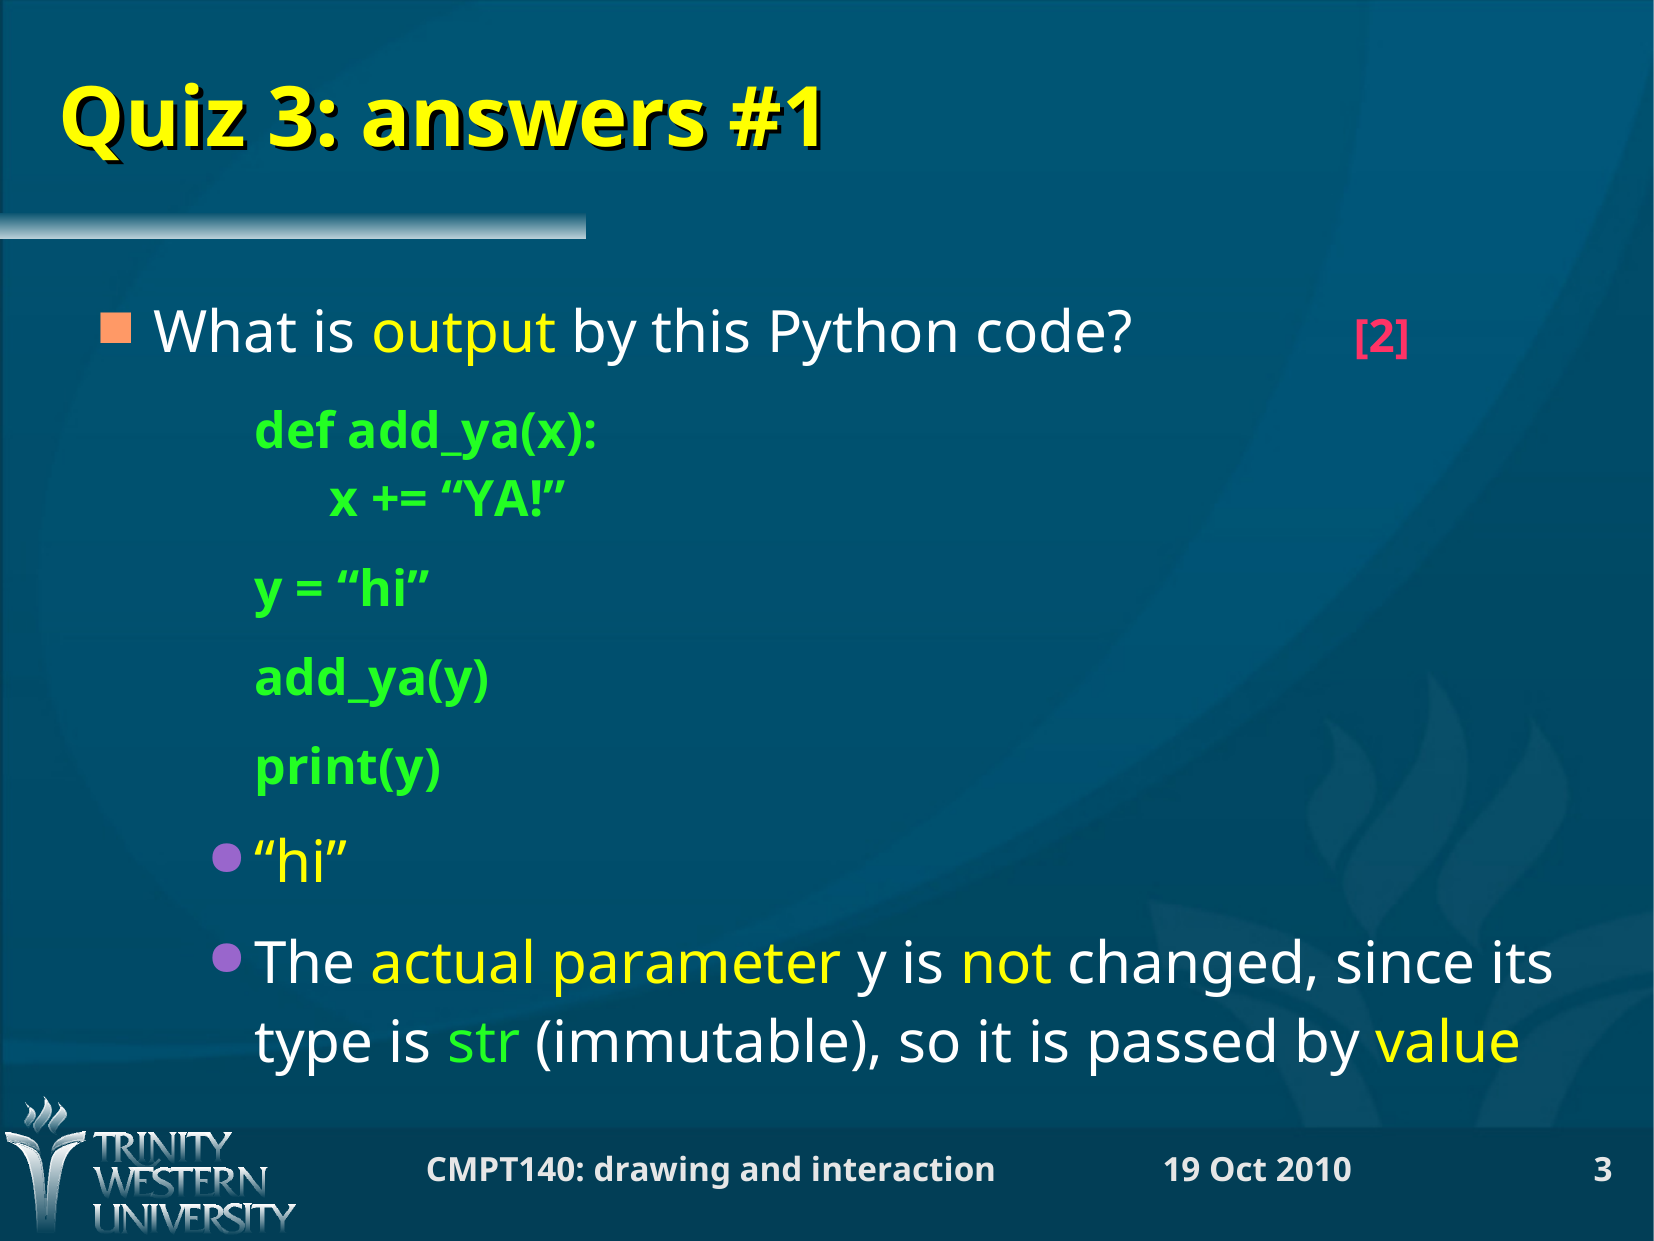

# Quiz 3: answers #1
What is output by this Python code?			[2]
def add_ya(x):
	x += “YA!”
y = “hi”
add_ya(y)
print(y)
“hi”
The actual parameter y is not changed, since its type is str (immutable), so it is passed by value
CMPT140: drawing and interaction
19 Oct 2010
3